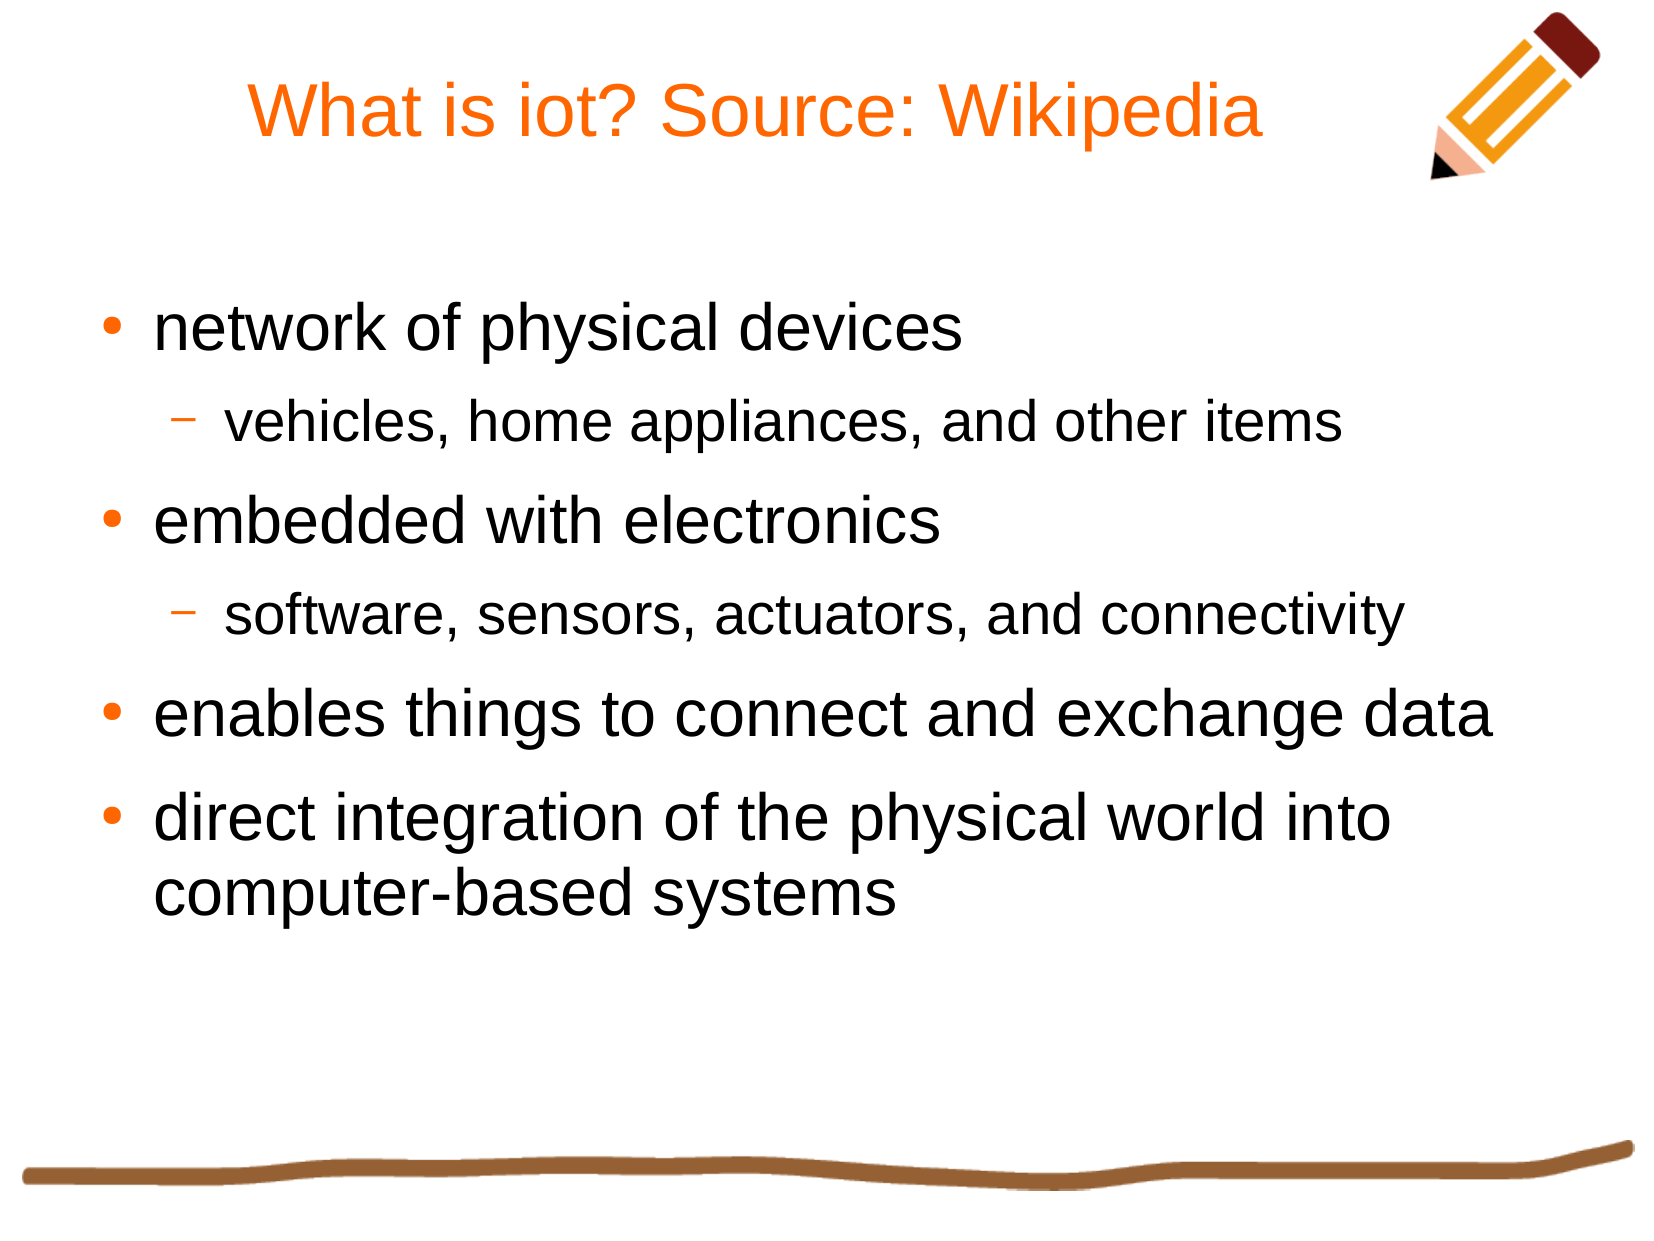

# What is iot? Source: Wikipedia
network of physical devices
vehicles, home appliances, and other items
embedded with electronics
software, sensors, actuators, and connectivity
enables things to connect and exchange data
direct integration of the physical world into computer-based systems